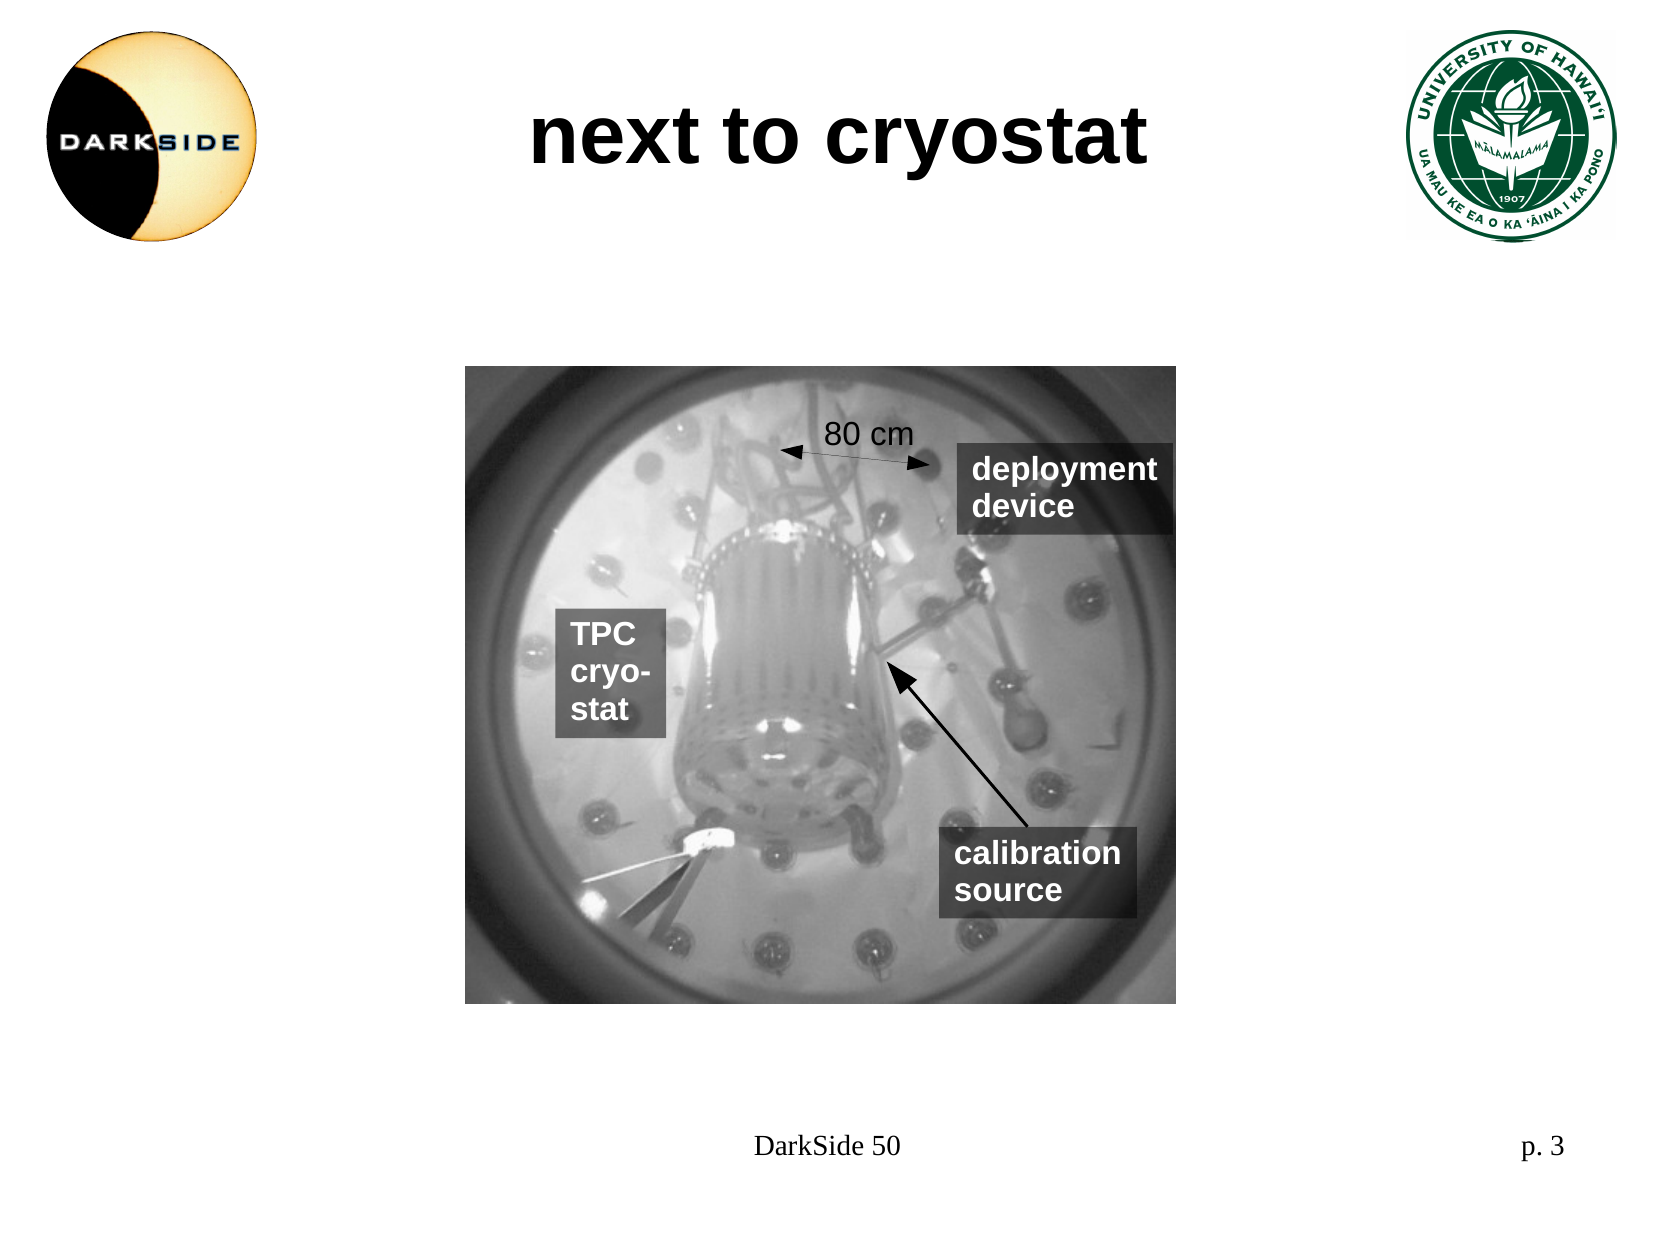

# next to cryostat
80 cm
deployment
device
TPC
cryo-
stat
calibration
source
3